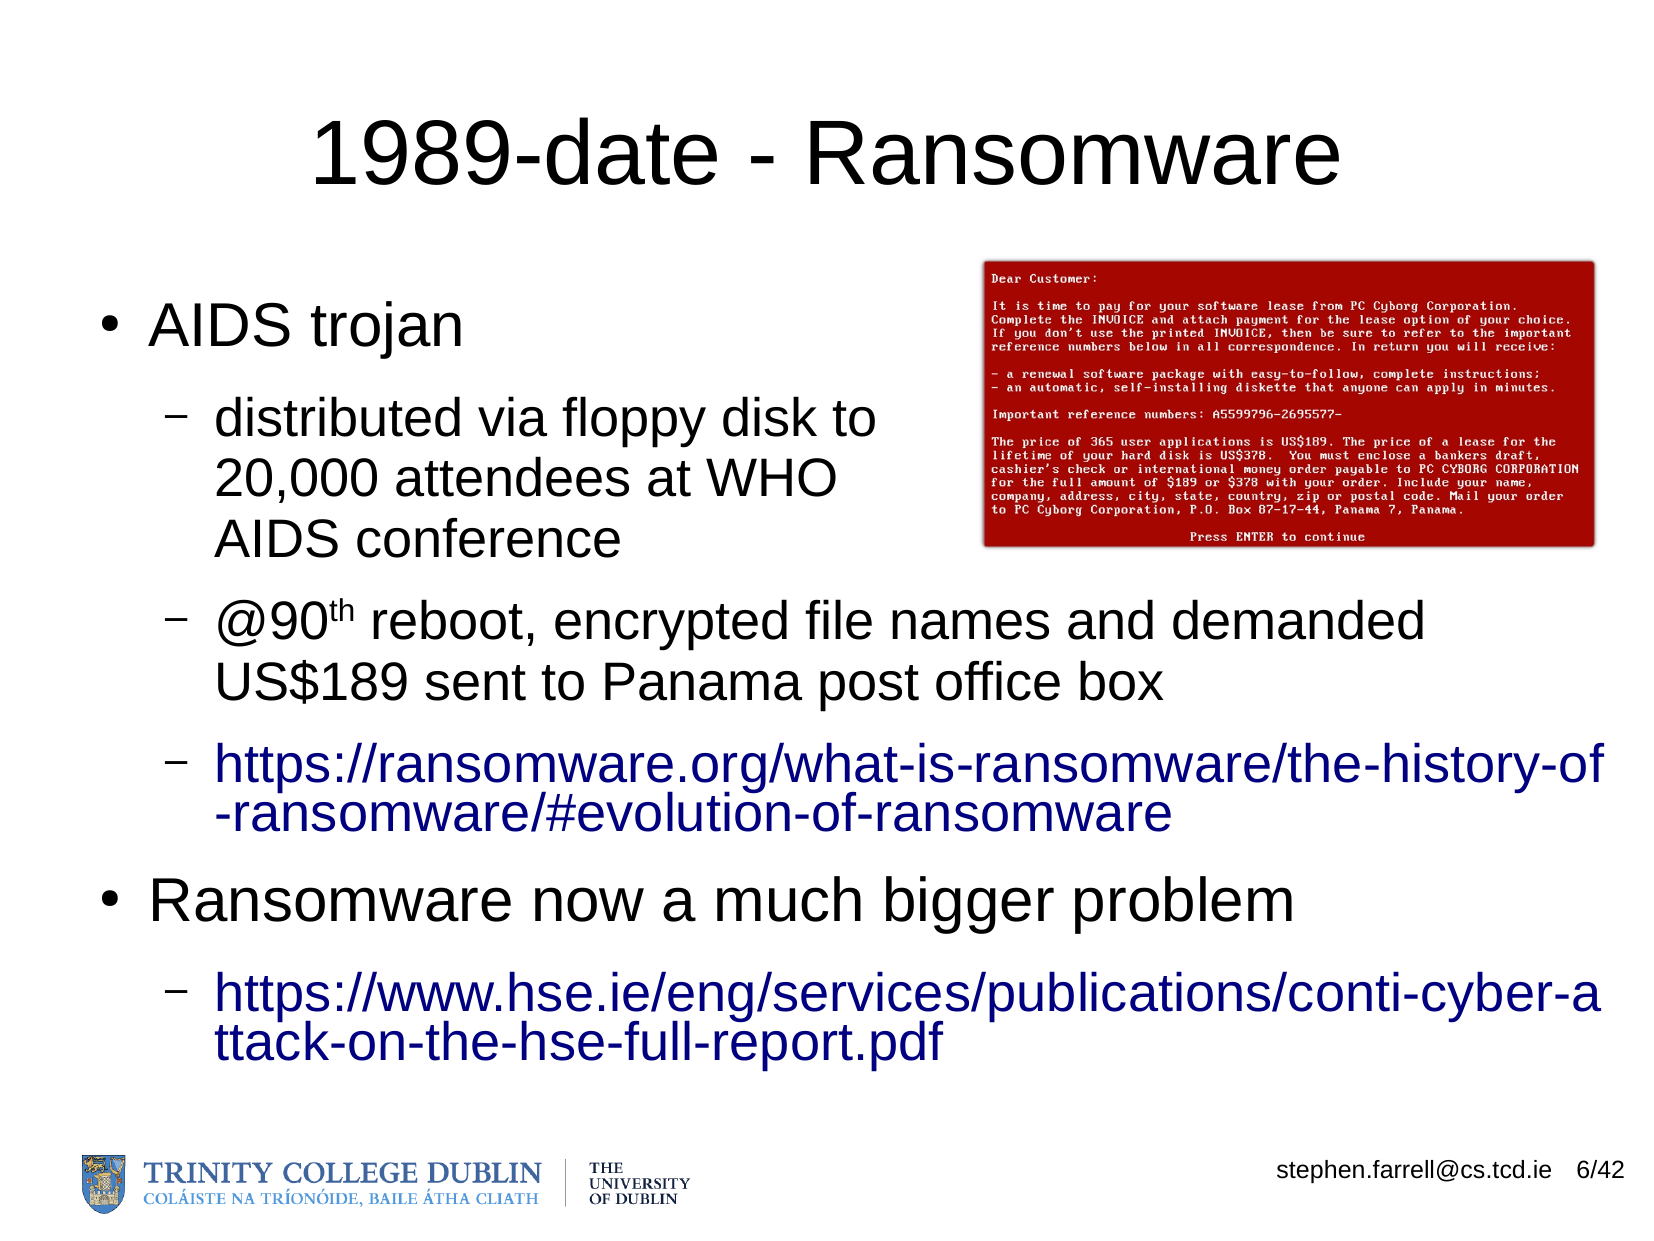

# 1989-date - Ransomware
AIDS trojan
distributed via floppy disk to
20,000 attendees at WHO
AIDS conference
@90th reboot, encrypted file names and demanded US$189 sent to Panama post office box
https://ransomware.org/what-is-ransomware/the-history-of-ransomware/#evolution-of-ransomware
Ransomware now a much bigger problem
https://www.hse.ie/eng/services/publications/conti-cyber-attack-on-the-hse-full-report.pdf